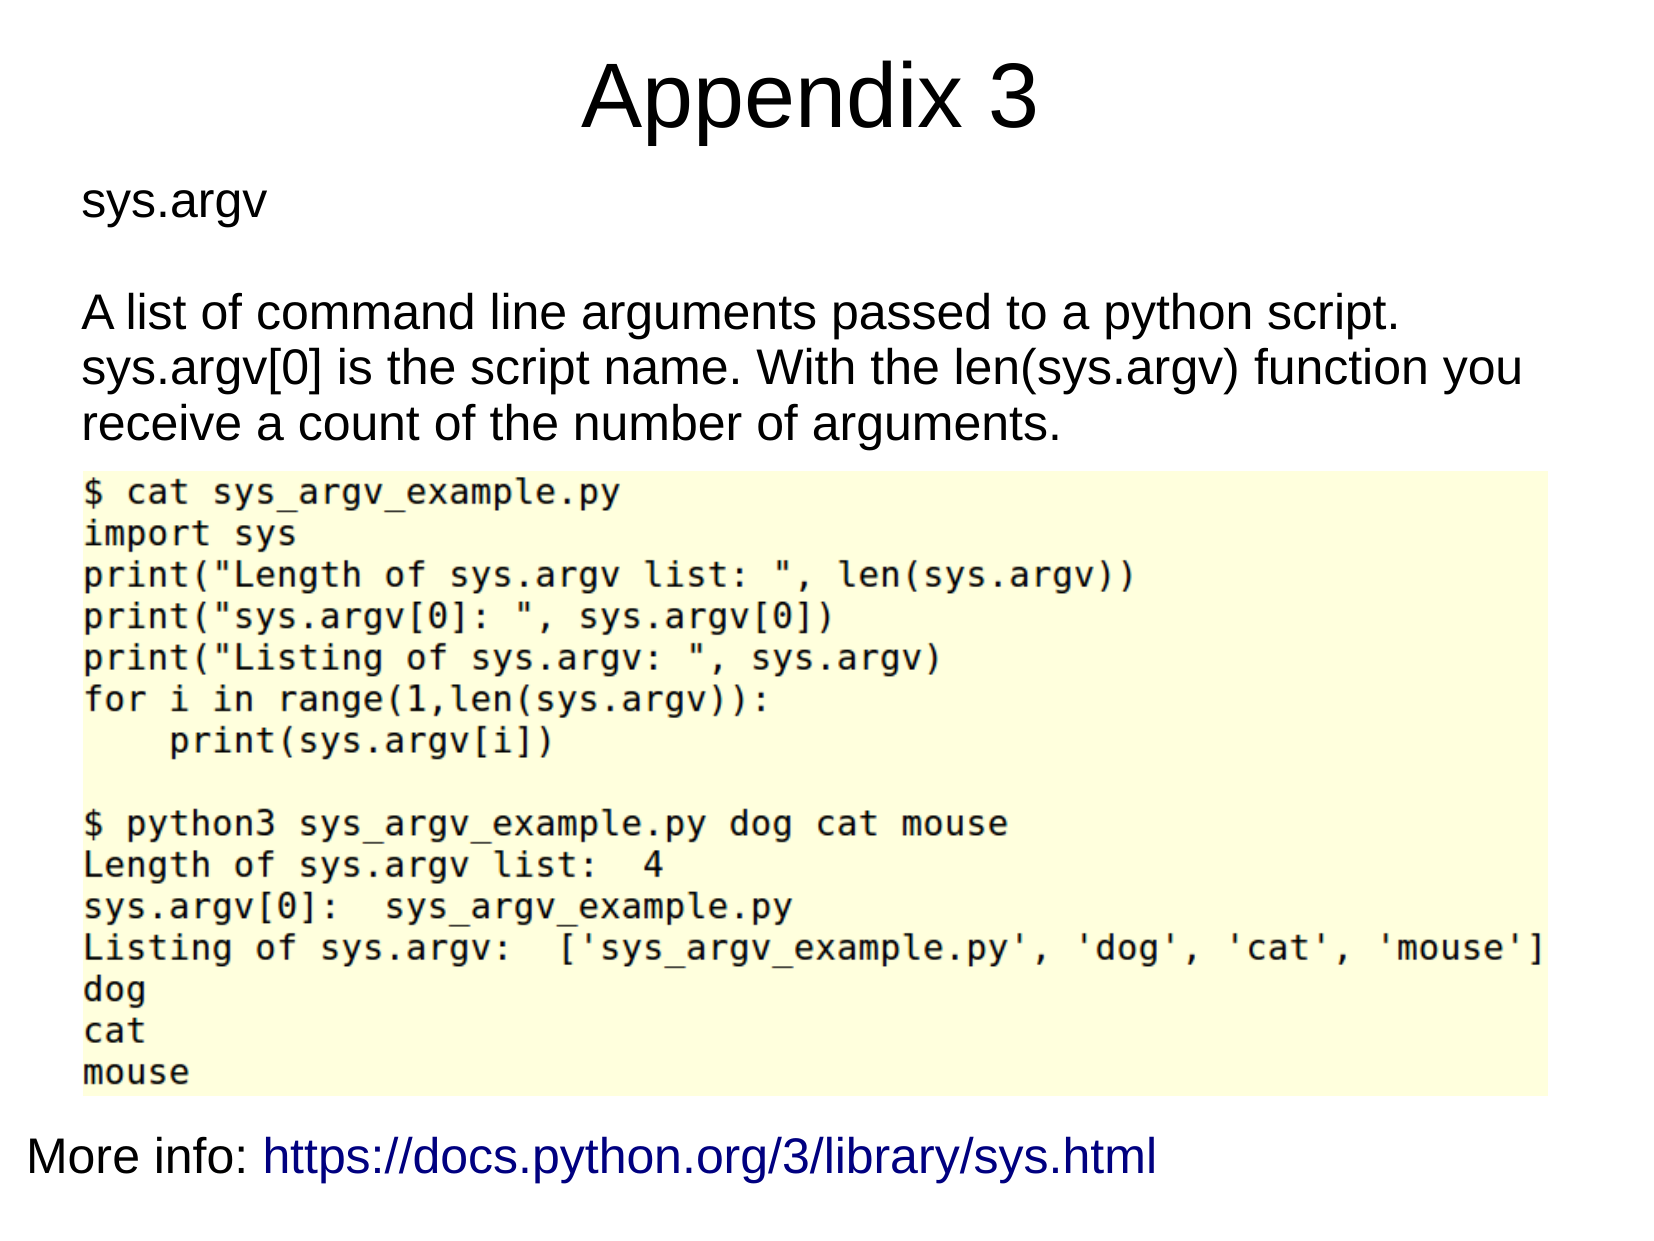

# Appendix 3
sys.argv
A list of command line arguments passed to a python script. sys.argv[0] is the script name. With the len(sys.argv) function you receive a count of the number of arguments.
More info: https://docs.python.org/3/library/sys.html